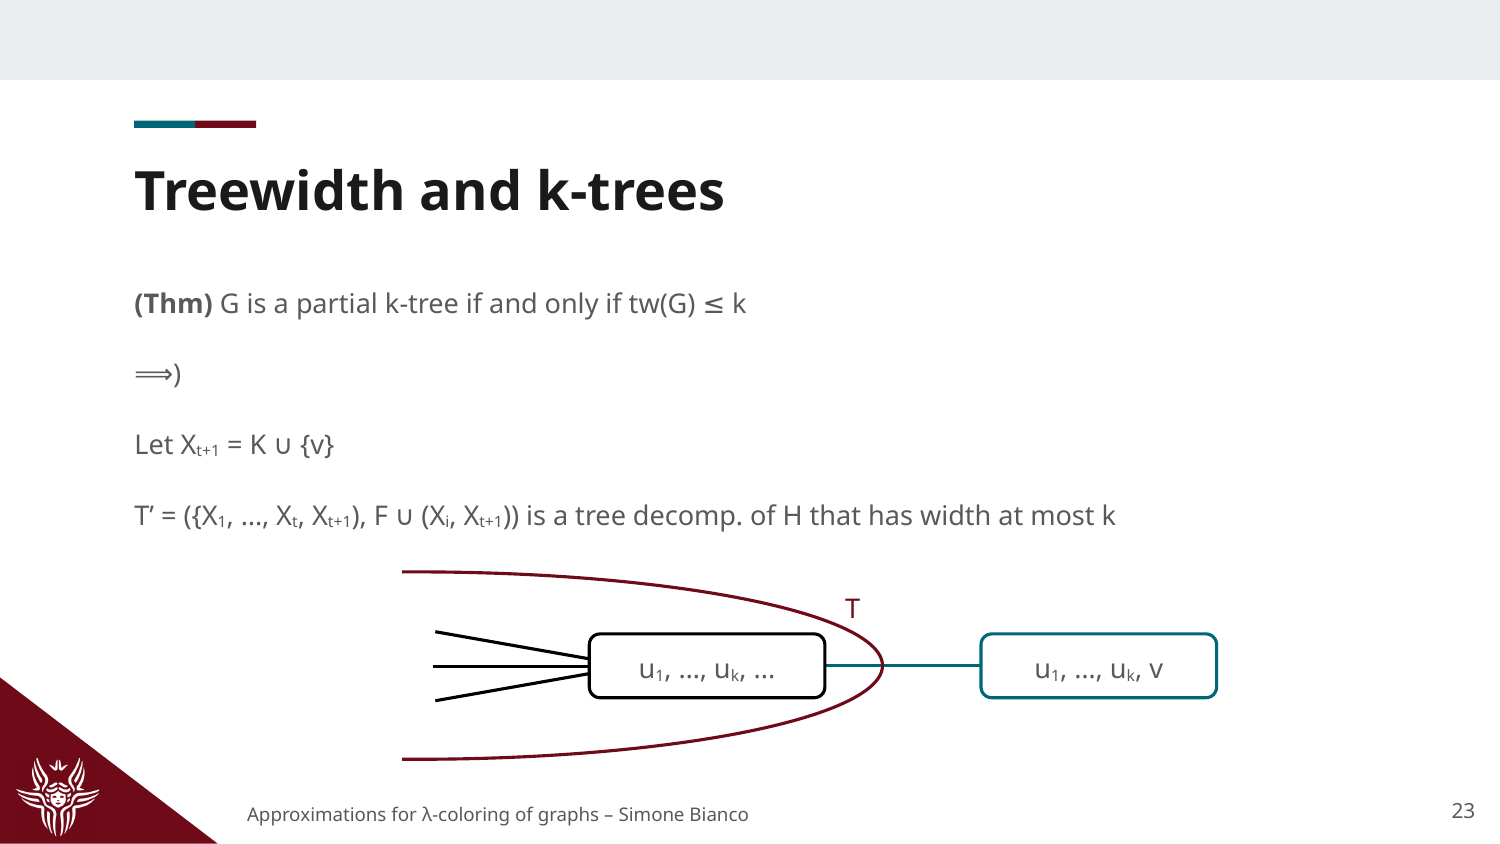

# Treewidth and k-trees
(Thm) G is a partial k-tree if and only if tw(G) ≤ k
⟹)
Let Xt+1 = K ∪ {v}
T’ = ({X1, …, Xt, Xt+1), F ∪ (Xi, Xt+1)) is a tree decomp. of H that has width at most k
T
u1, …, uk, ...
u1, …, uk, v
Approximations for λ-coloring of graphs – Simone Bianco